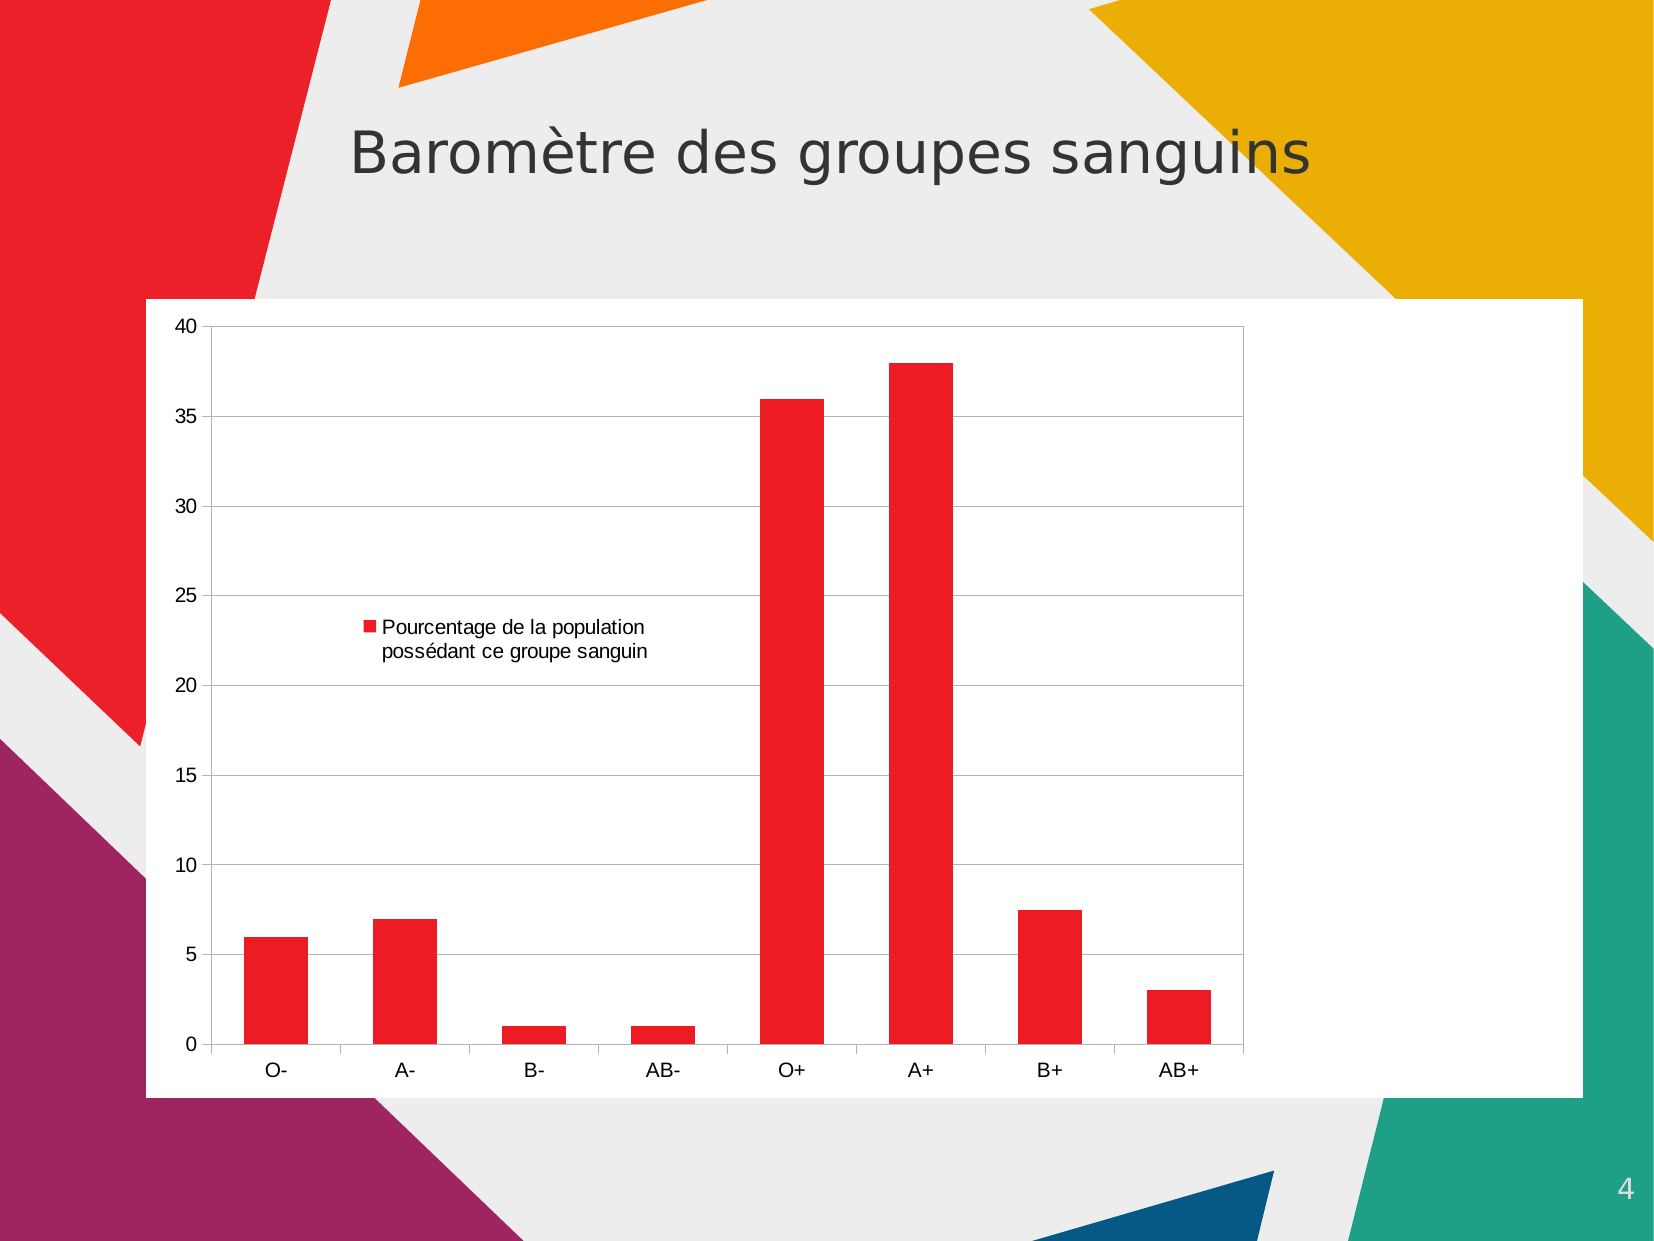

# Baromètre des groupes sanguins
### Chart
| Category | Pourcentage de la population possédant ce groupe sanguin |
|---|---|
| O- | 6.0 |
| A- | 7.0 |
| B- | 1.0 |
| AB- | 1.0 |
| O+ | 36.0 |
| A+ | 38.0 |
| B+ | 7.5 |
| AB+ | 3.0 |4